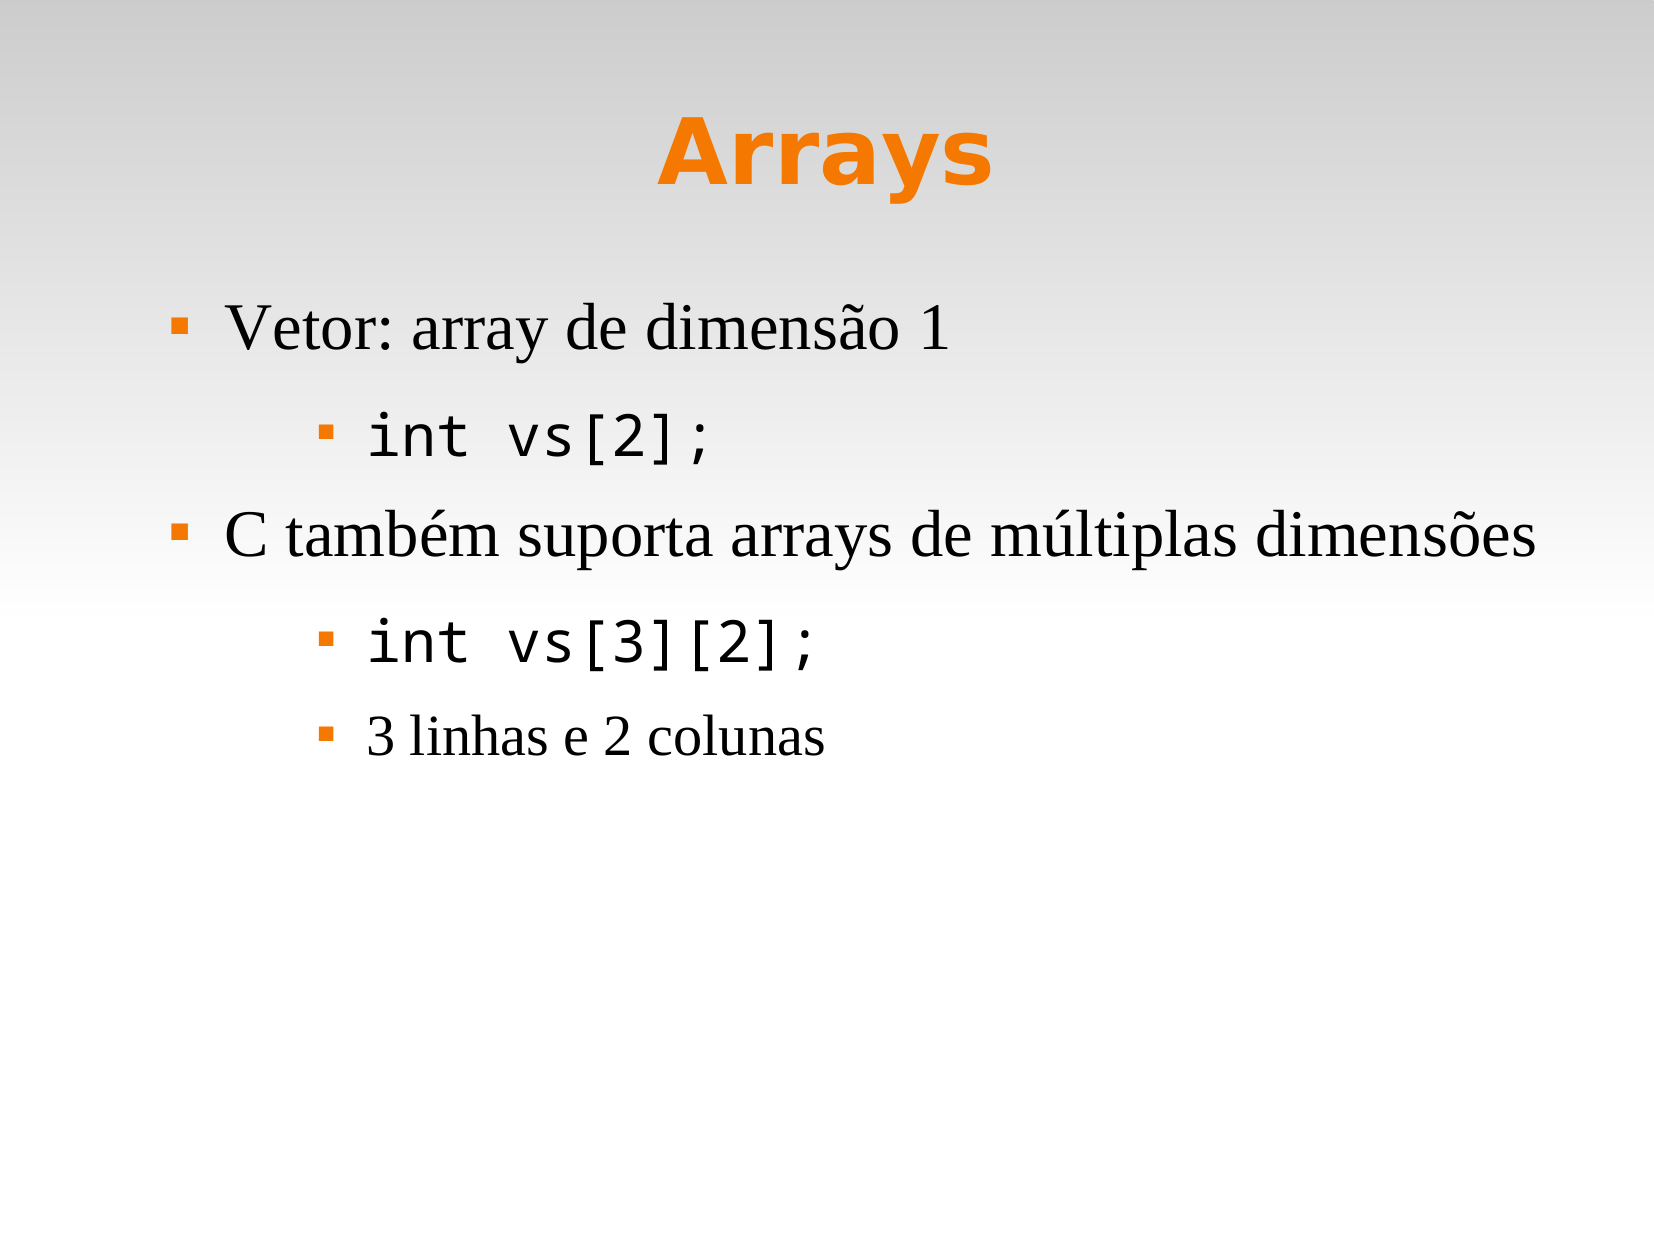

# Arrays
Vetor: array de dimensão 1
int vs[2];
C também suporta arrays de múltiplas dimensões
int vs[3][2];
3 linhas e 2 colunas